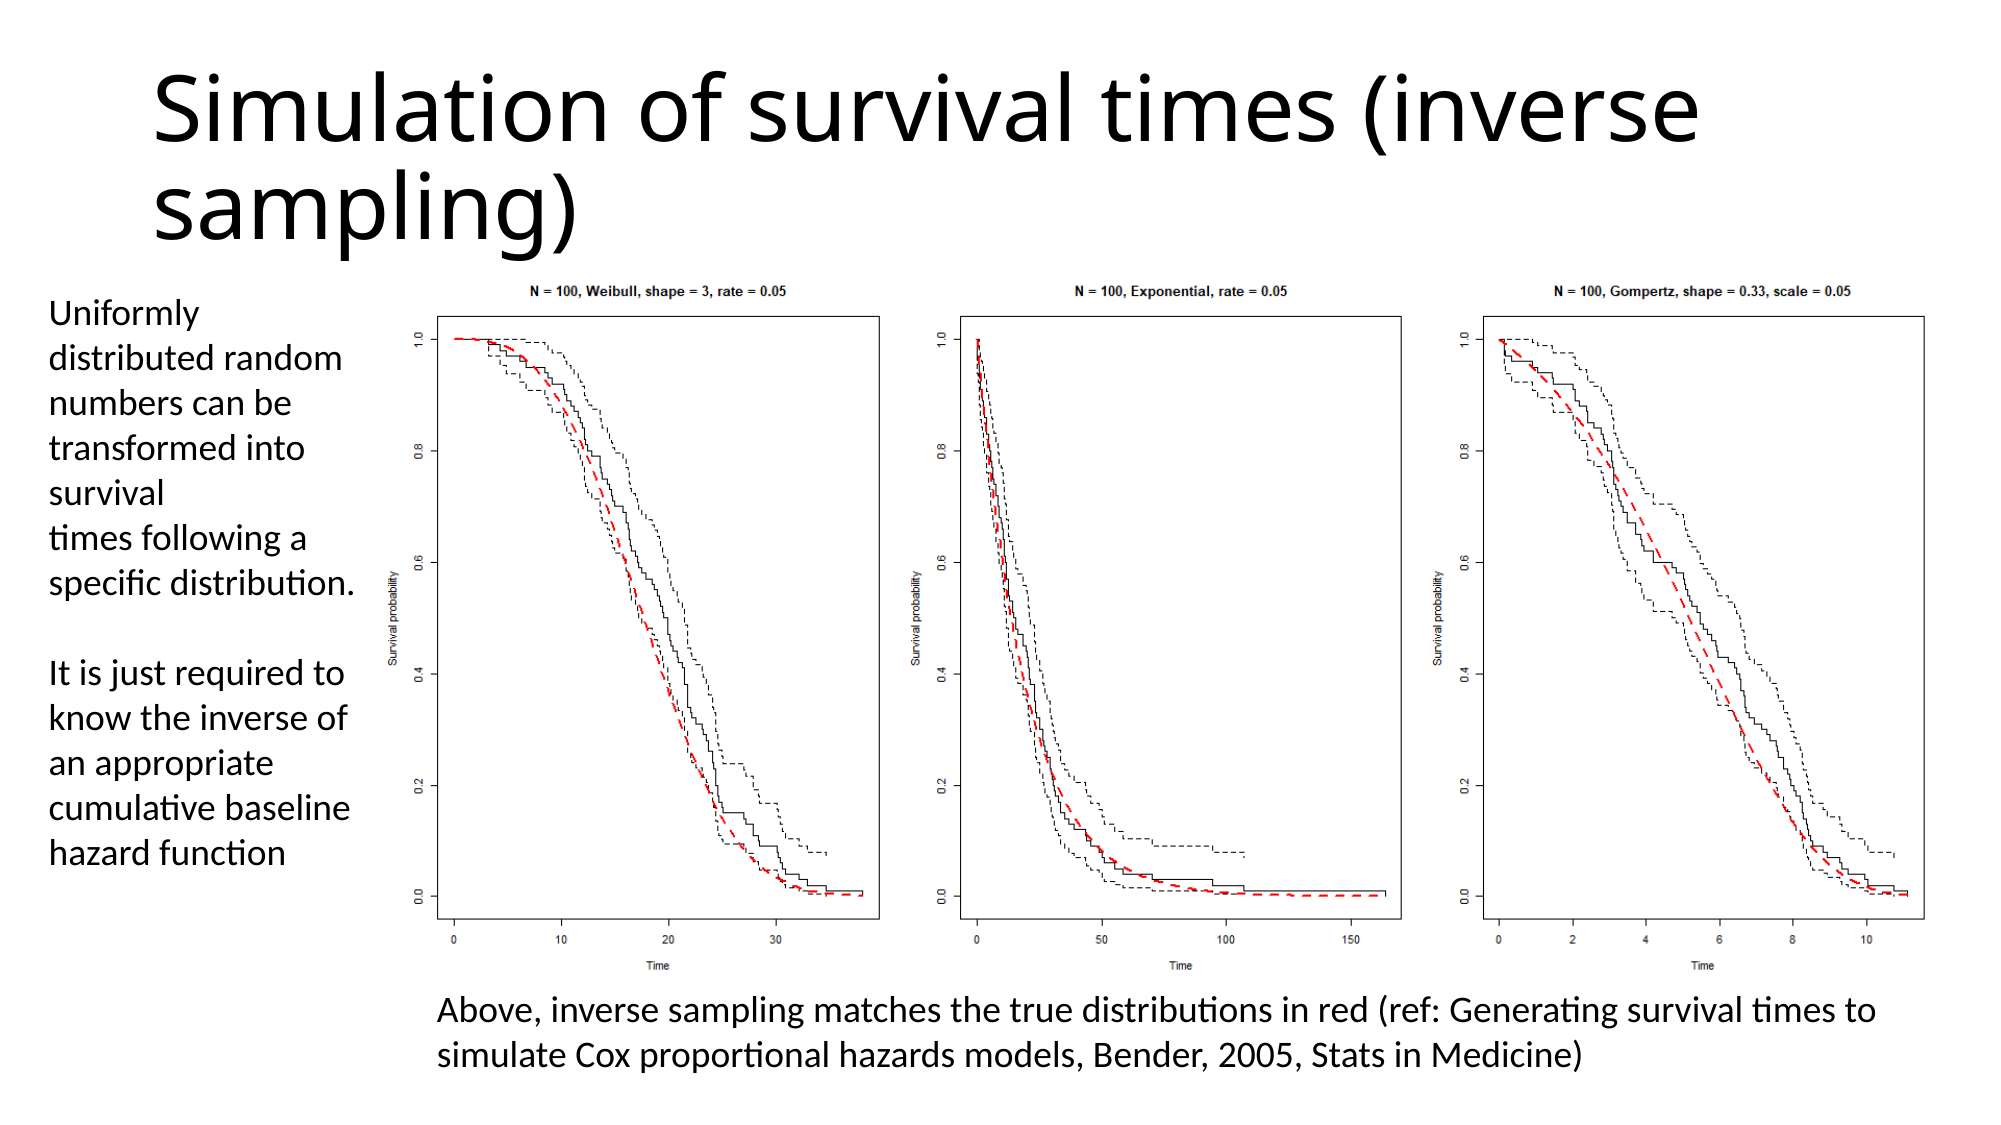

# Simulation of survival times (inverse sampling)
Uniformly distributed random numbers can be transformed into survival
times following a specific distribution.
It is just required to know the inverse of an appropriate cumulative baseline hazard function
Above, inverse sampling matches the true distributions in red (ref: Generating survival times to simulate Cox proportional hazards models, Bender, 2005, Stats in Medicine)